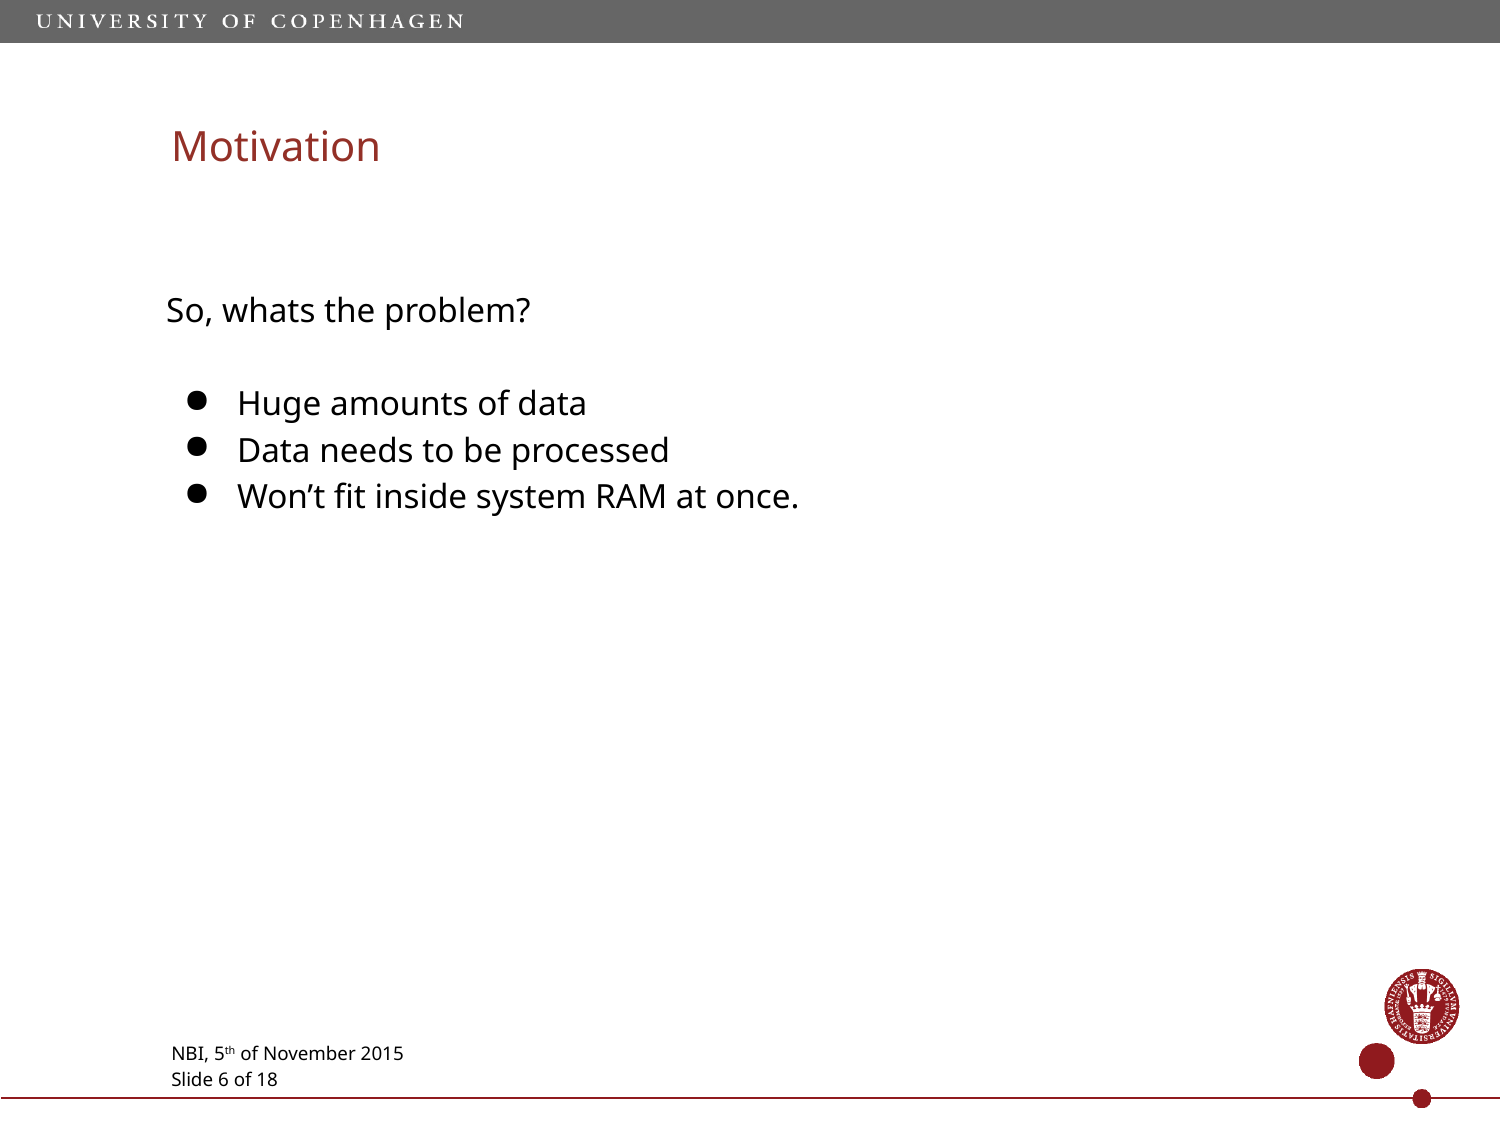

# Motivation
So, whats the problem?
Huge amounts of data
Data needs to be processed
Won’t fit inside system RAM at once.
NBI, 5th of November 2015
Slide of 18